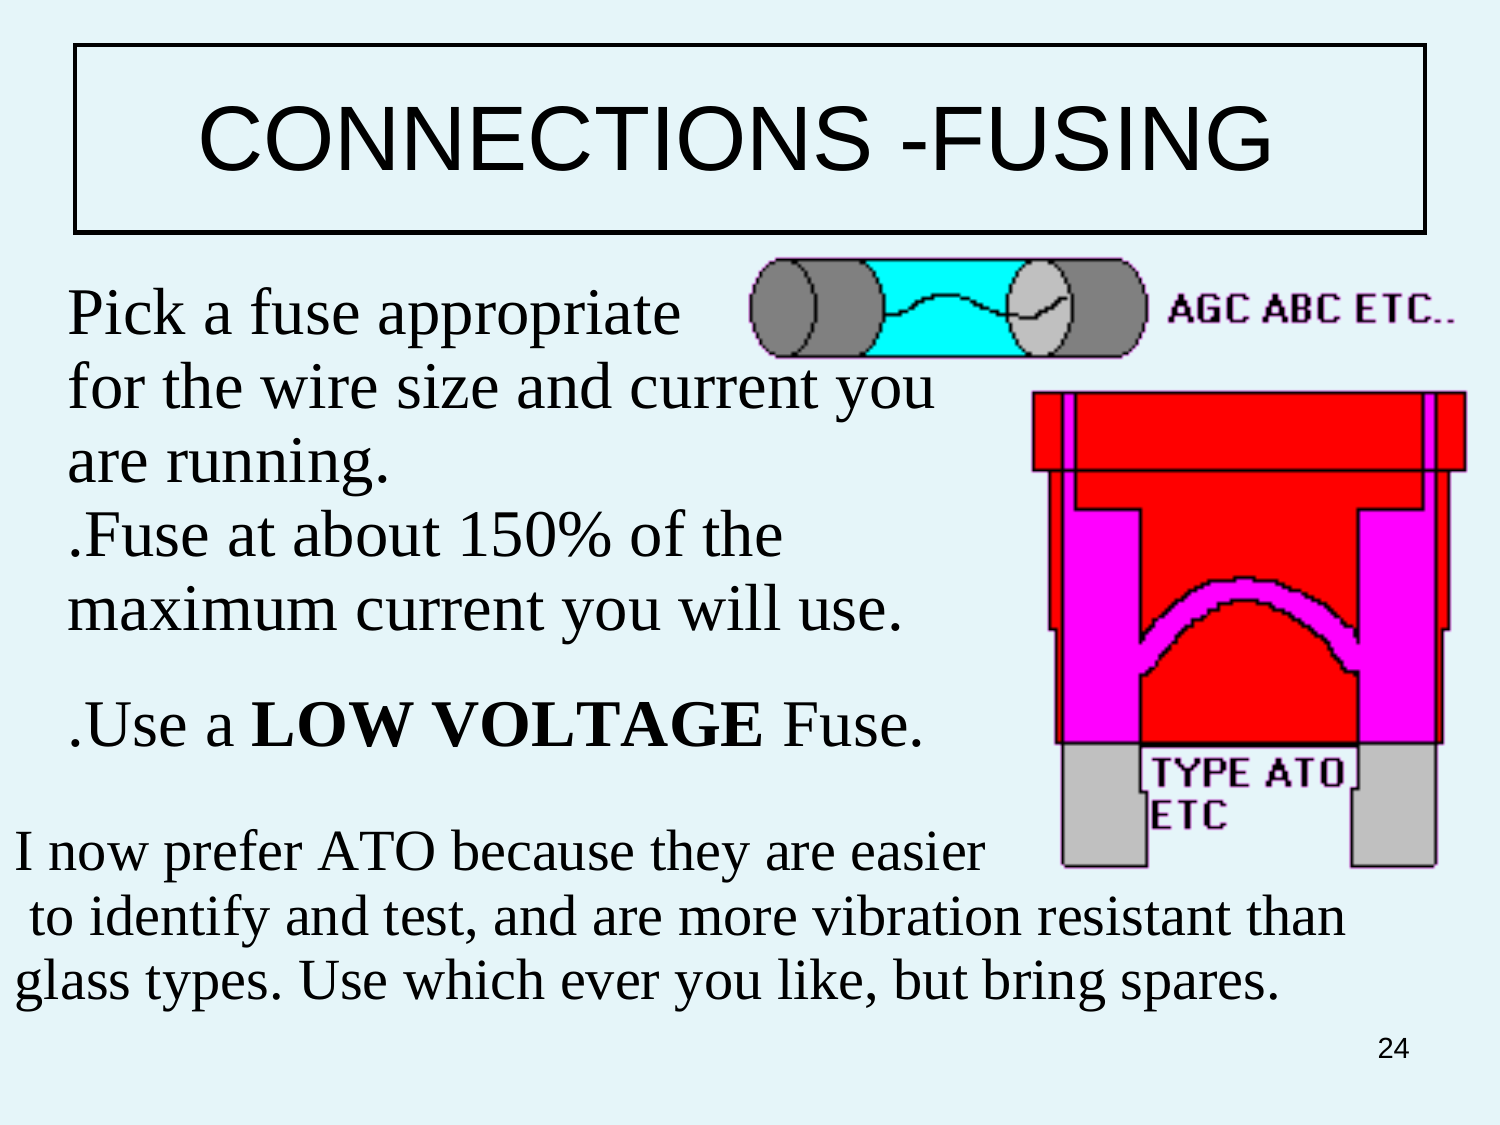

# CONNECTIONS -FUSING
Pick a fuse appropriate
for the wire size and current you are running.
.Fuse at about 150% of the maximum current you will use.
.Use a LOW VOLTAGE Fuse.
I now prefer ATO because they are easier
 to identify and test, and are more vibration resistant than glass types. Use which ever you like, but bring spares.
24